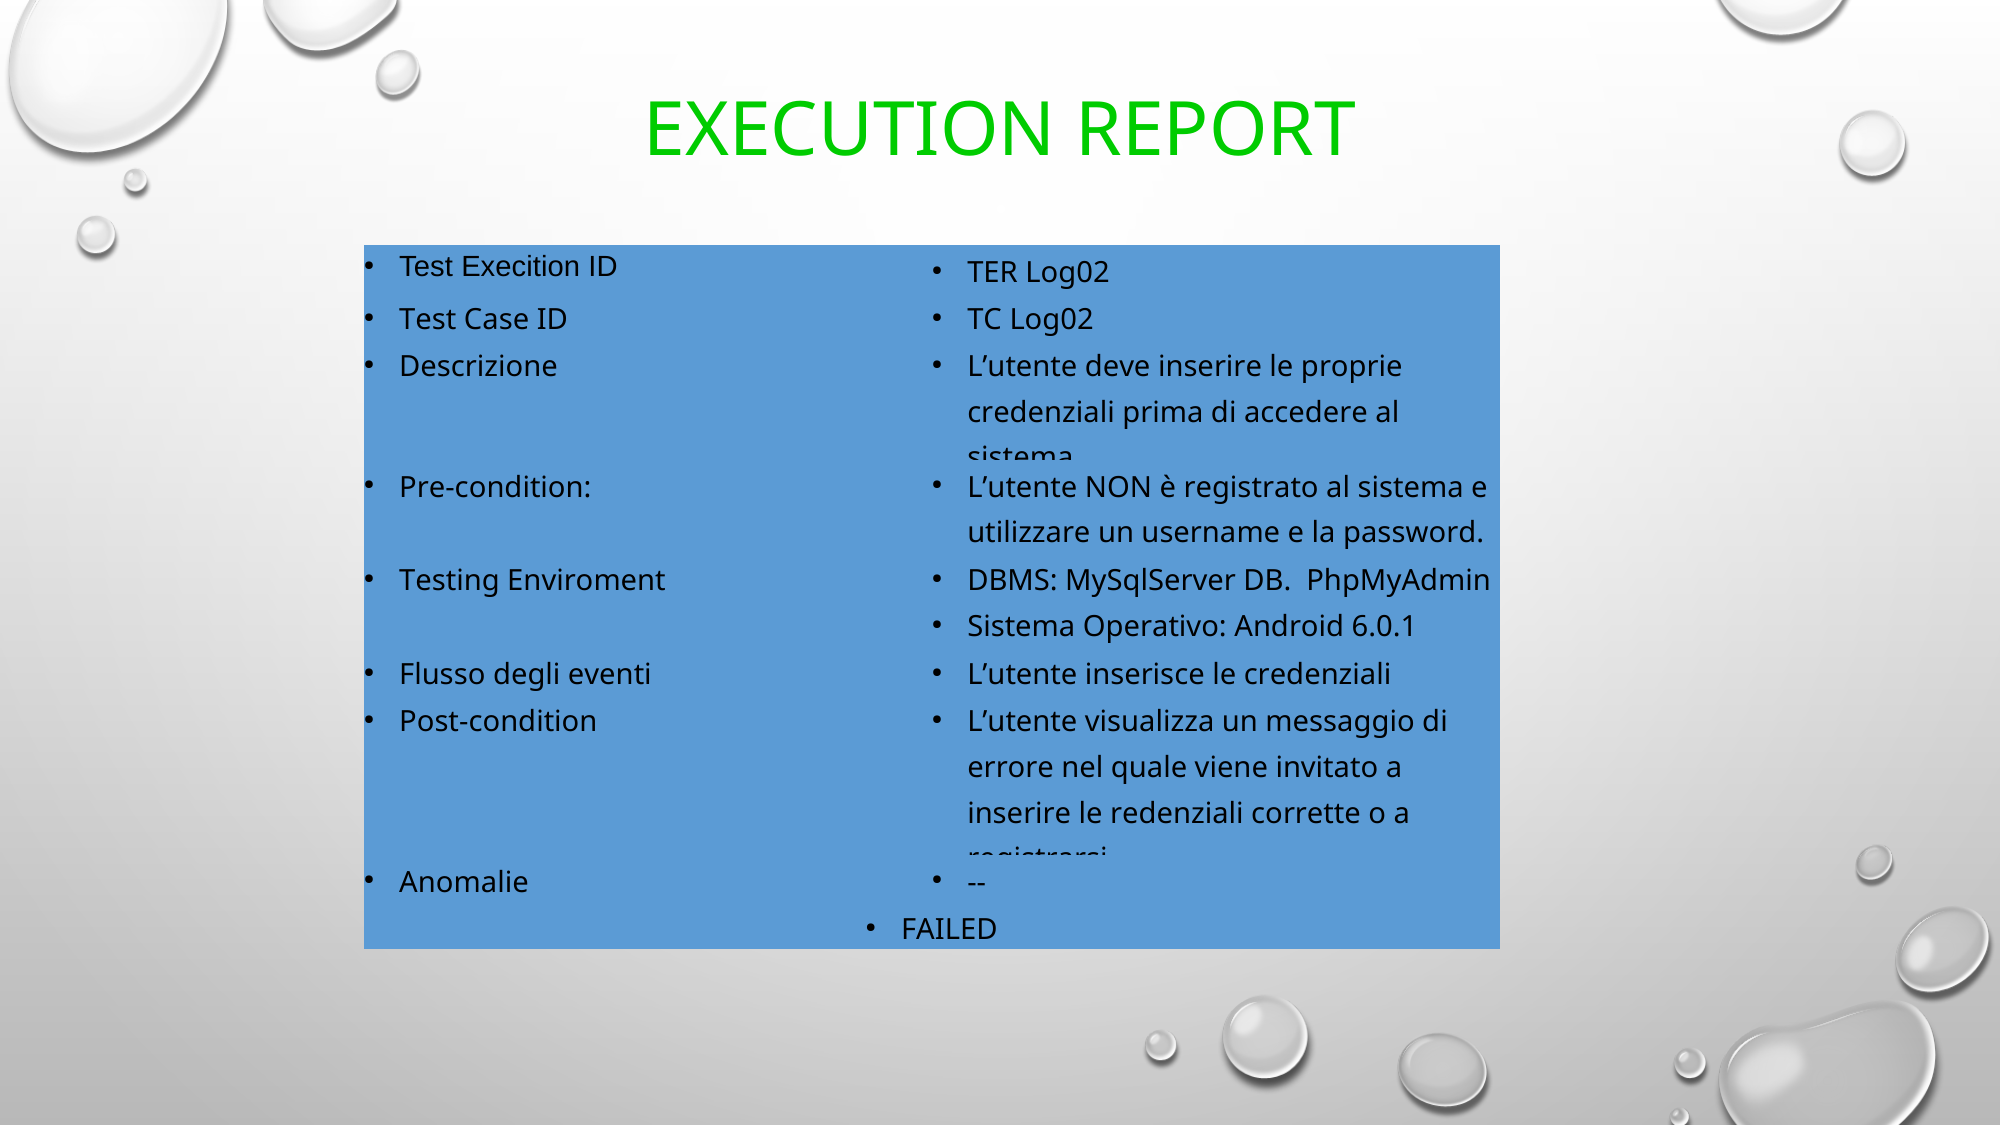

# EXEcution REport
| Test Execition ID | TER Log02 |
| --- | --- |
| Test Case ID | TC Log02 |
| Descrizione | L’utente deve inserire le proprie credenziali prima di accedere al sistema |
| Pre-condition: | L’utente NON è registrato al sistema e utilizzare un username e la password. |
| Testing Enviroment | DBMS: MySqlServer DB. PhpMyAdmin Sistema Operativo: Android 6.0.1 |
| Flusso degli eventi | L’utente inserisce le credenziali |
| Post-condition | L’utente visualizza un messaggio di errore nel quale viene invitato a inserire le redenziali corrette o a registrarsi. |
| Anomalie | -- |
| FAILED | |